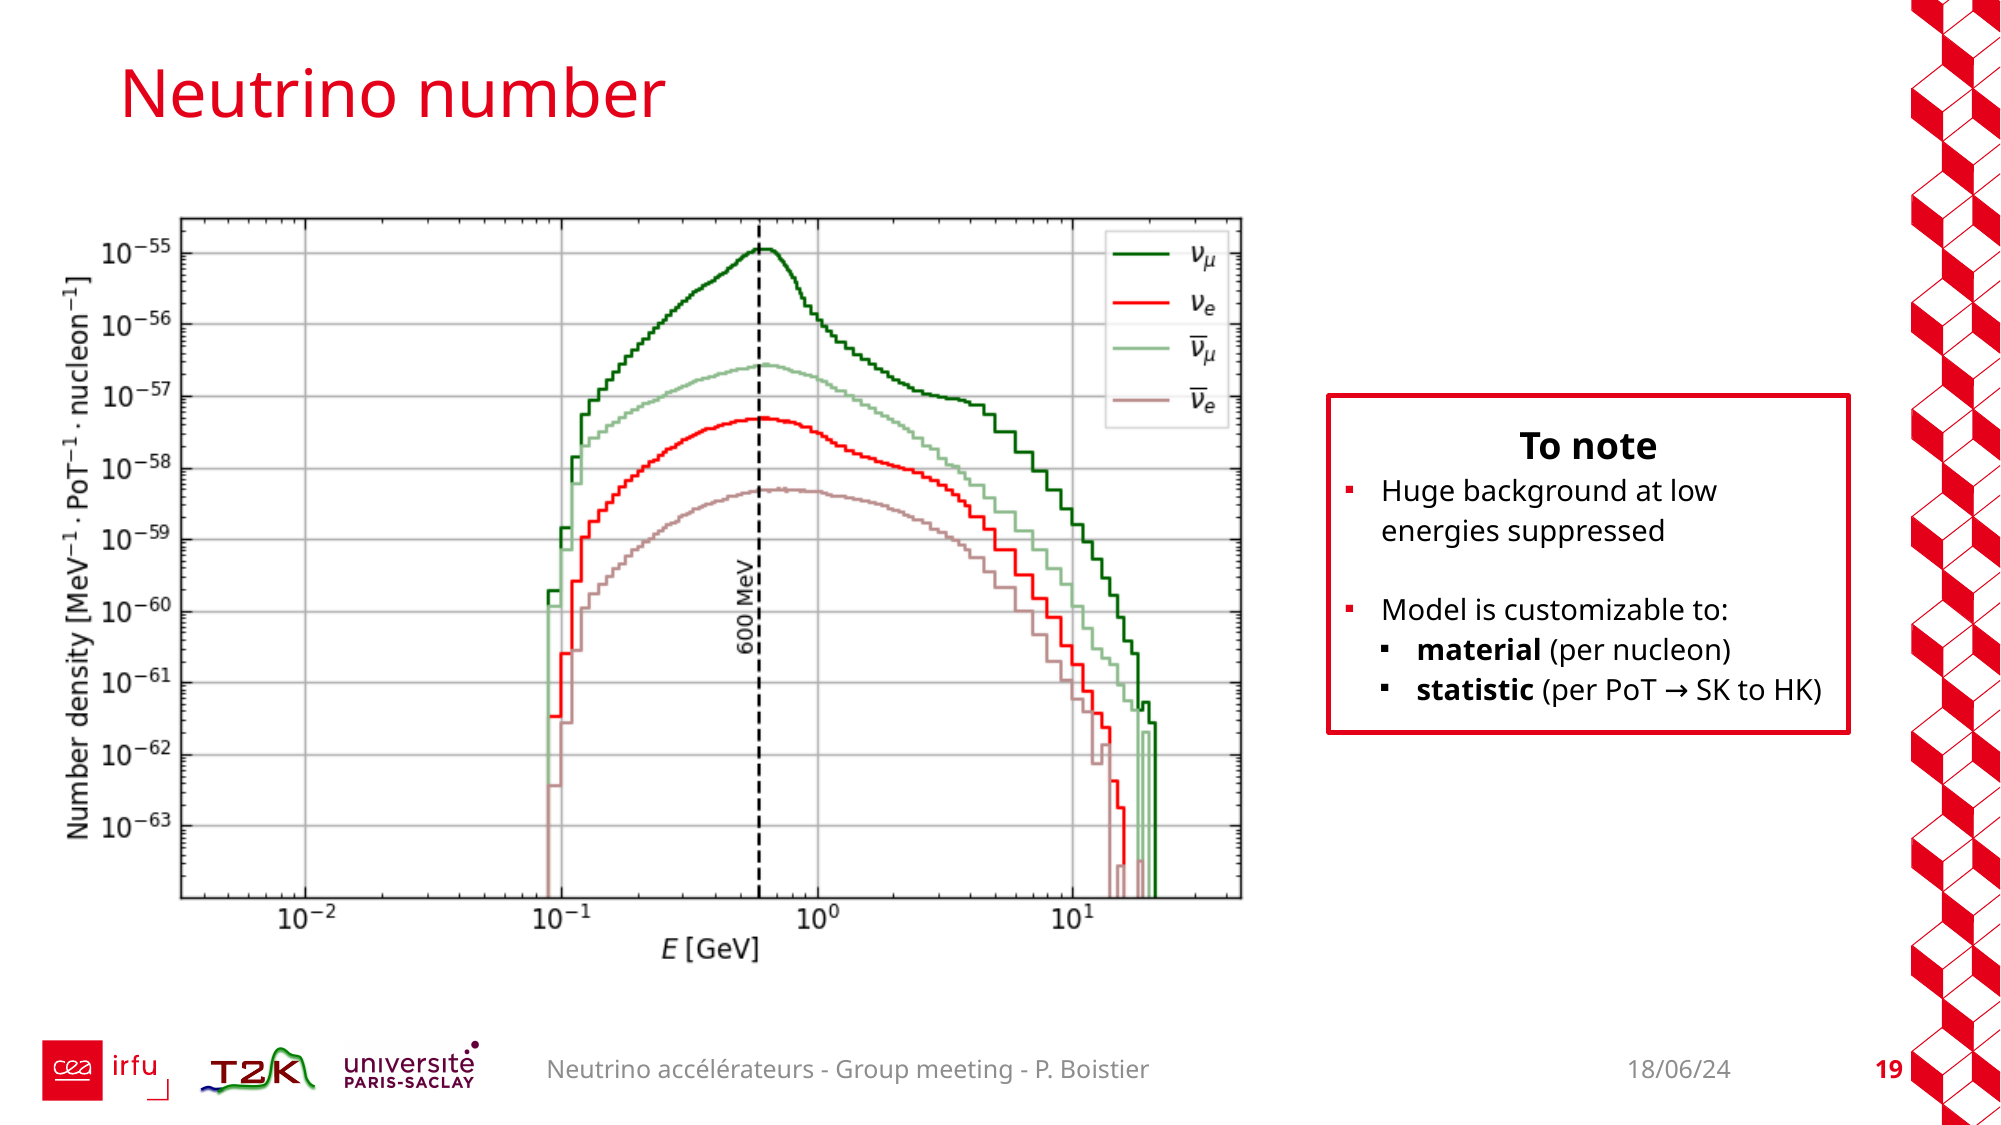

# Neutrino number
To note
Huge background at low energies suppressed
Model is customizable to:
material (per nucleon)
statistic (per PoT → SK to HK)
Neutrino accélérateurs - Group meeting - P. Boistier
18/06/24
19